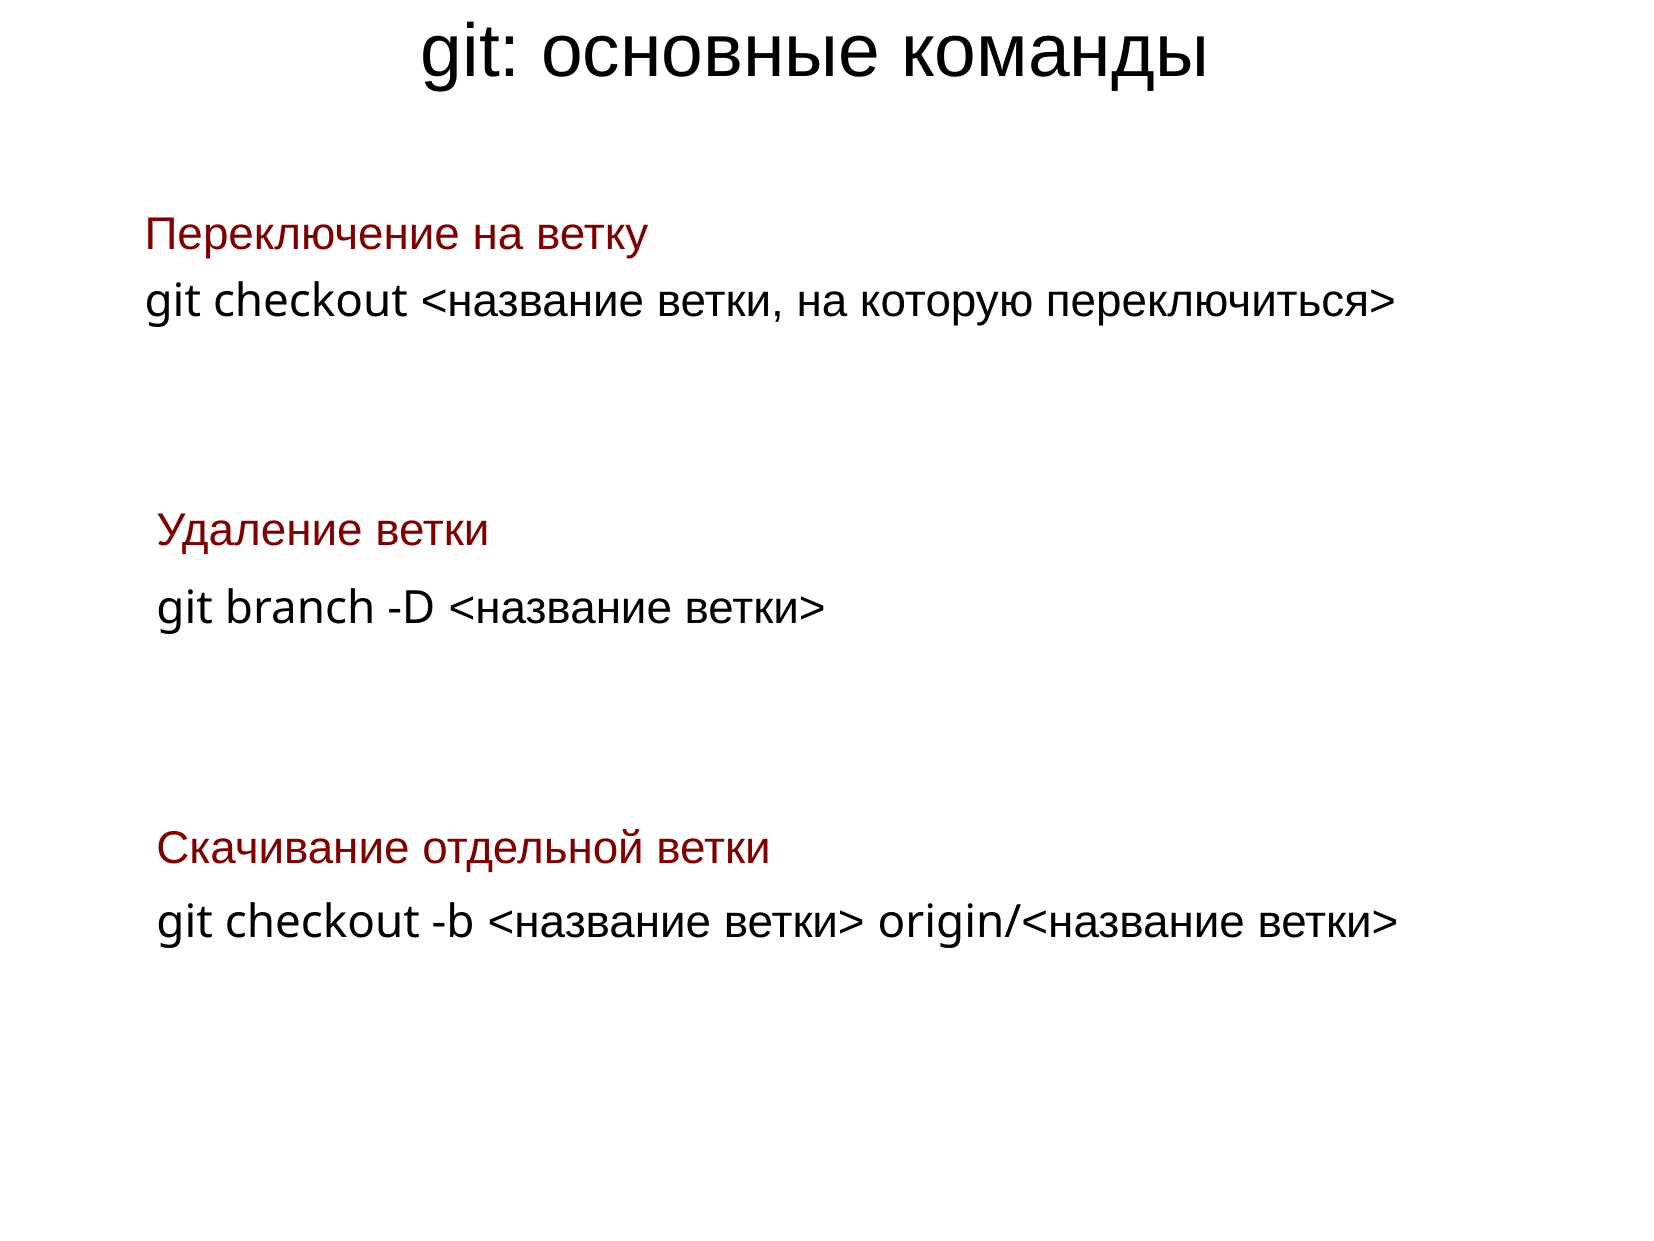

# git: основные команды
Переключение на ветку
git checkout <название ветки, на которую переключиться>
Удаление ветки
git branch -D <название ветки>
Скачивание отдельной ветки
git checkout -b <название ветки> origin/<название ветки>